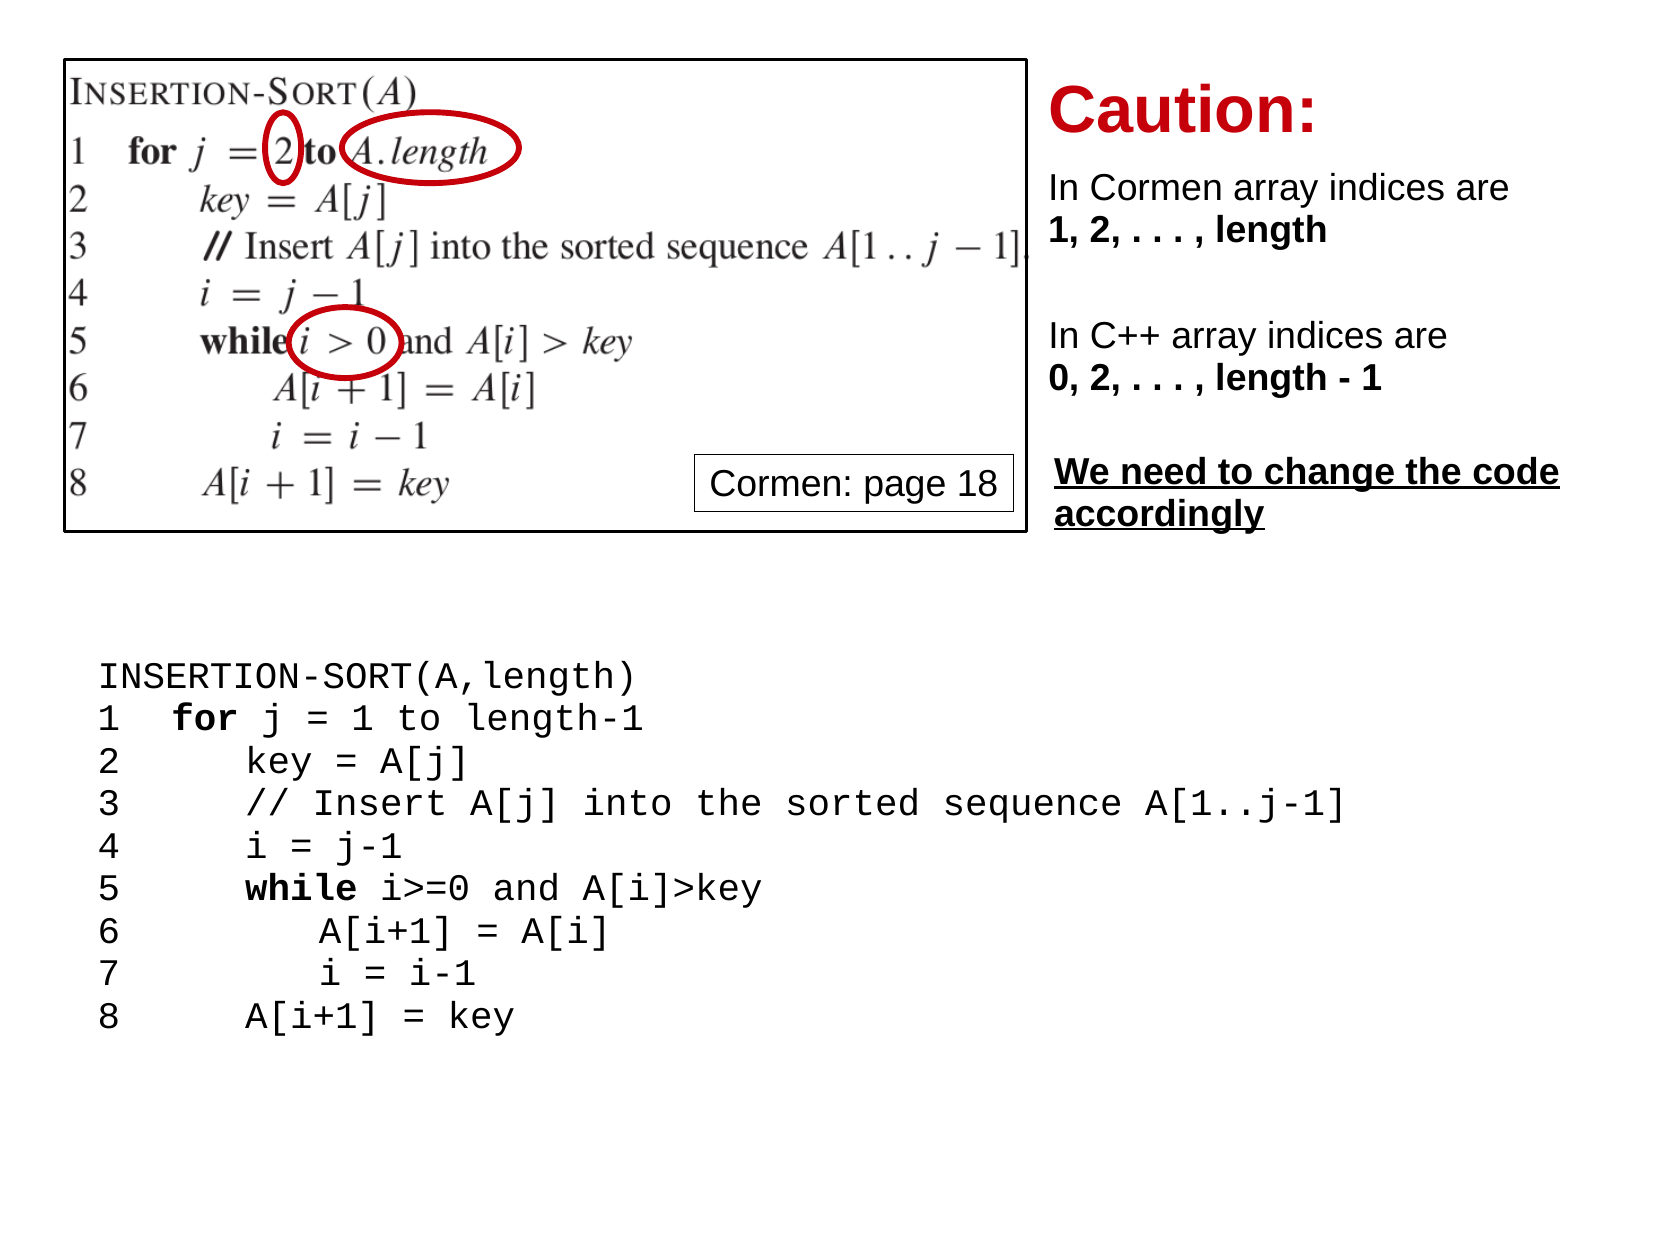

Caution:
In Cormen array indices are
1, 2, . . . , length
In C++ array indices are
0, 2, . . . , length - 1
We need to change the code
accordingly
Cormen: page 18
INSERTION-SORT(A,length)
1	for j = 1 to length-1
2		key = A[j]
3		// Insert A[j] into the sorted sequence A[1..j-1]
4		i = j-1
5		while i>=0 and A[i]>key
6			A[i+1] = A[i]
7			i = i-1
8		A[i+1] = key